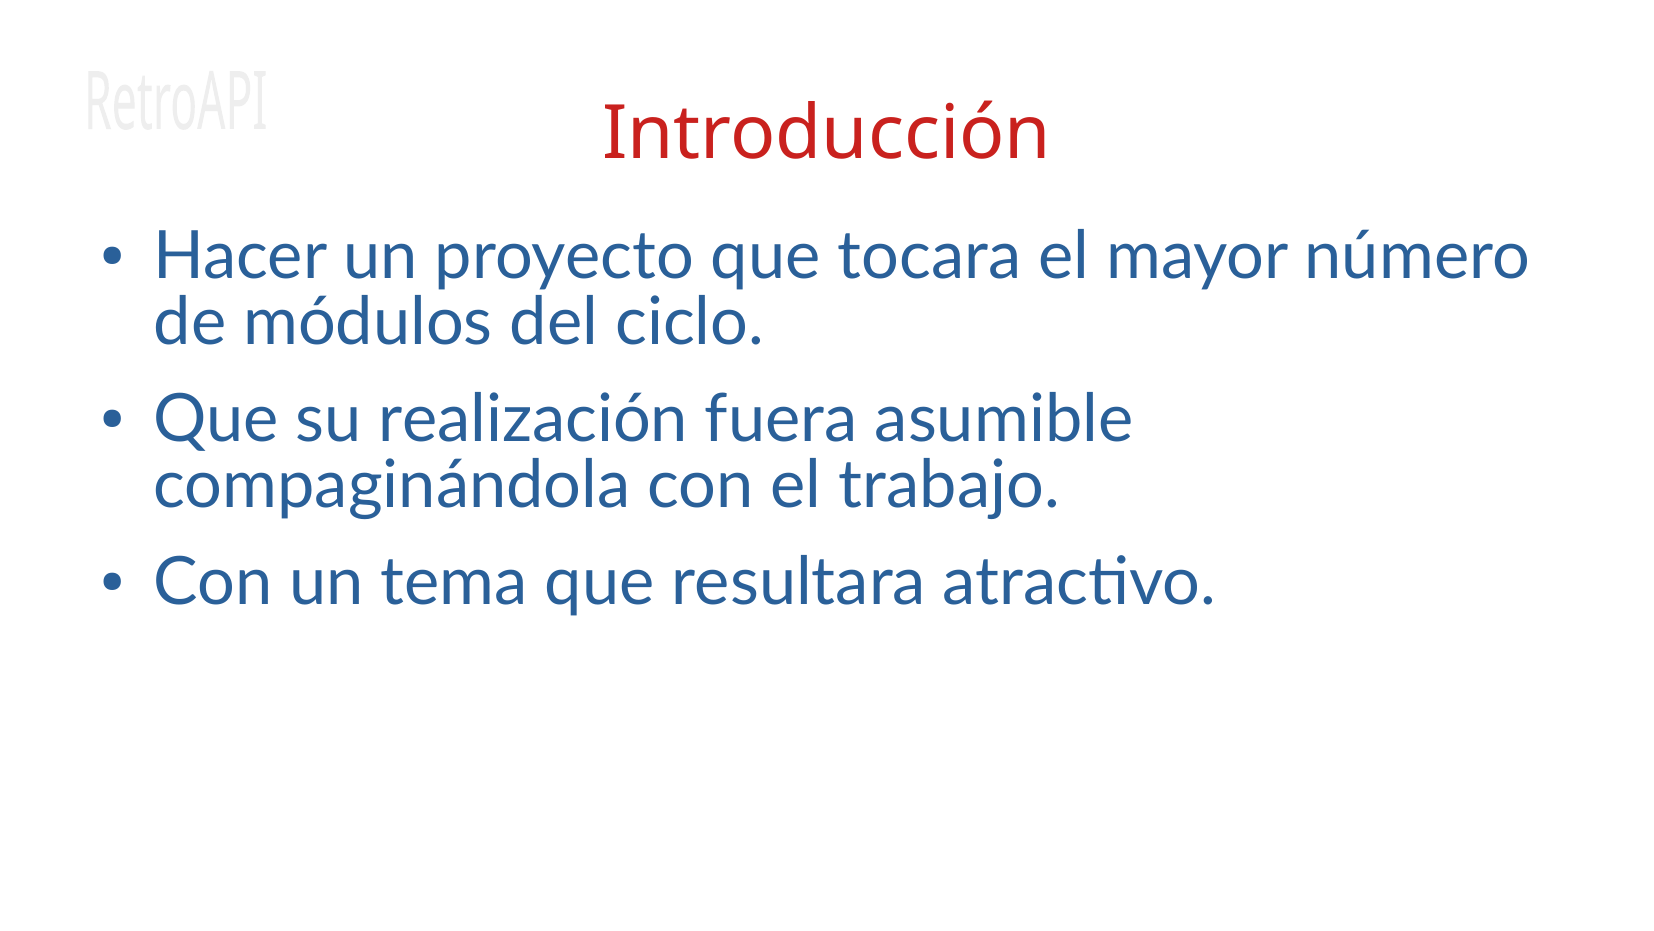

RetroAPI
Introducción
# Hacer un proyecto que tocara el mayor número de módulos del ciclo.
Que su realización fuera asumible compaginándola con el trabajo.
Con un tema que resultara atractivo.